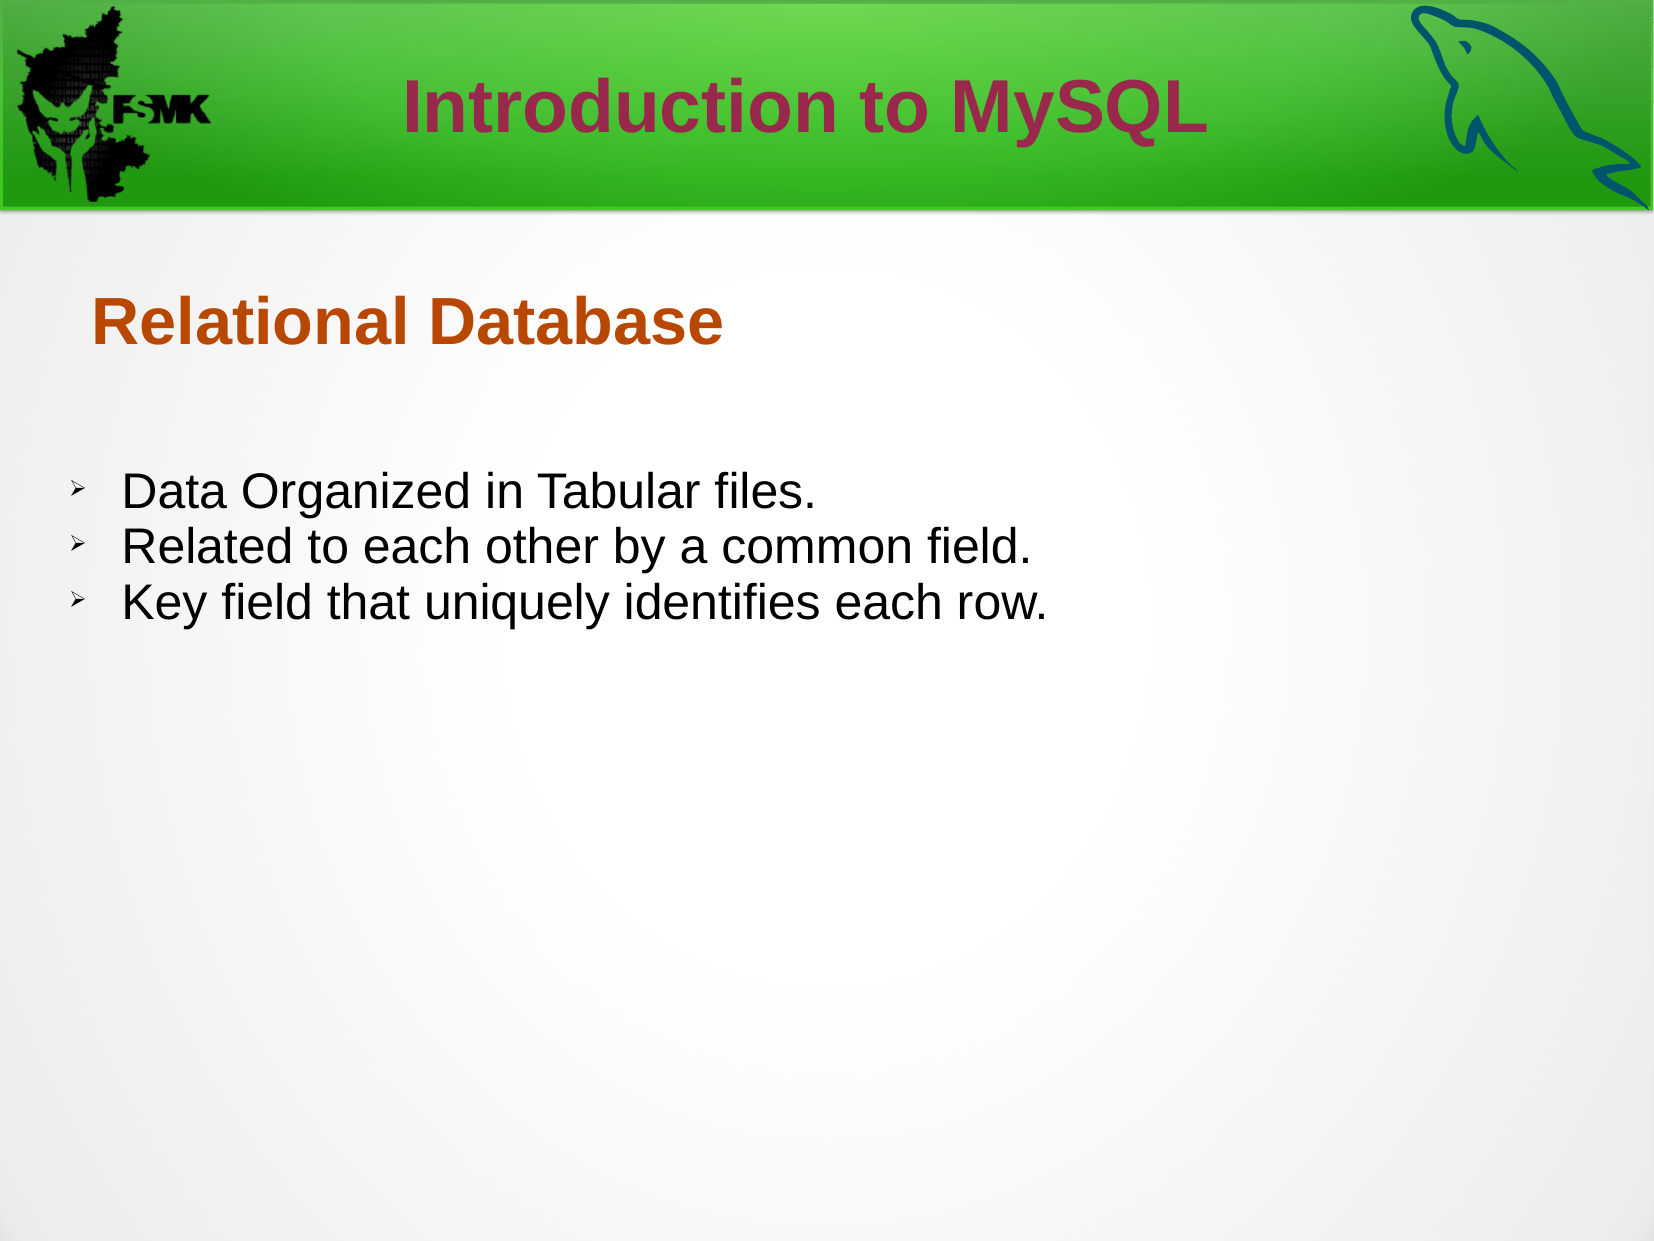

# Introduction to MySQL
Relational Database
Data Organized in Tabular files.
Related to each other by a common field.
Key field that uniquely identifies each row.